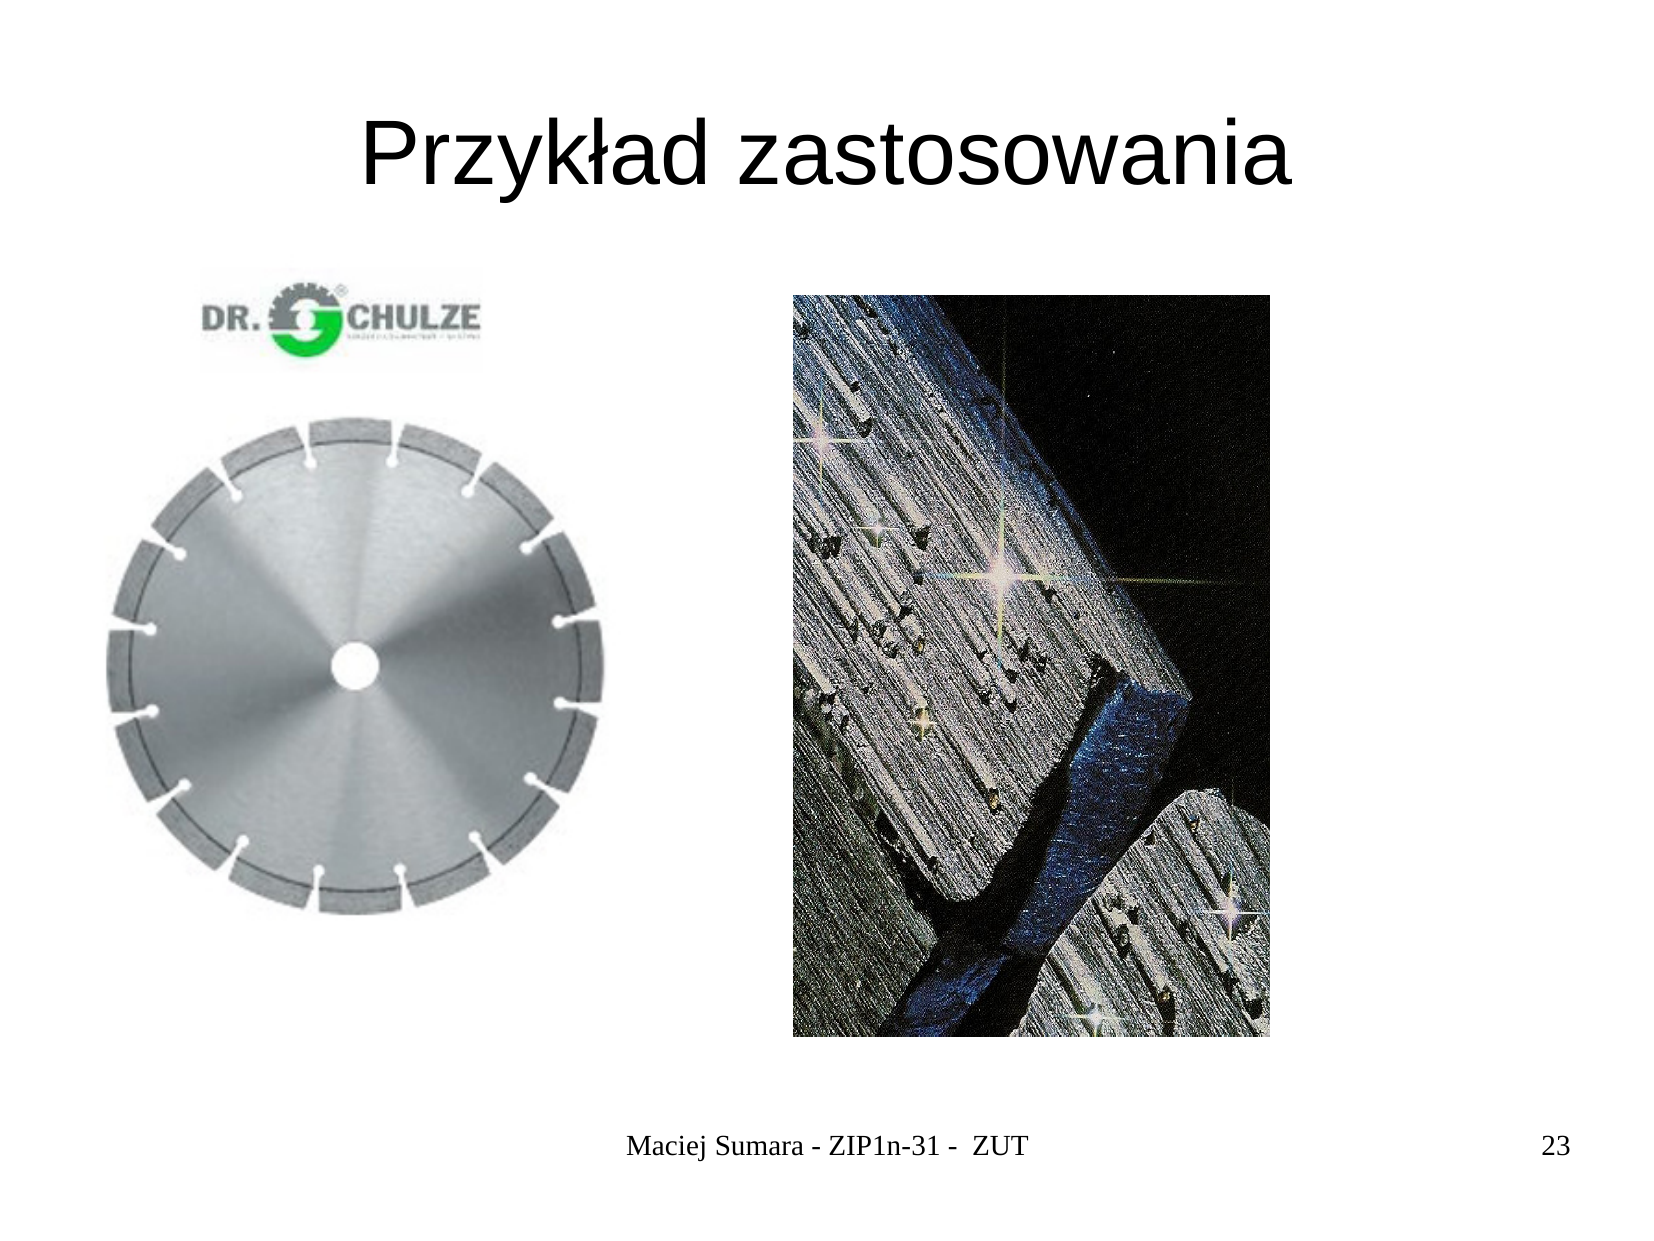

# Przykład zastosowania
.
Maciej Sumara - ZIP1n-31 - ZUT
23